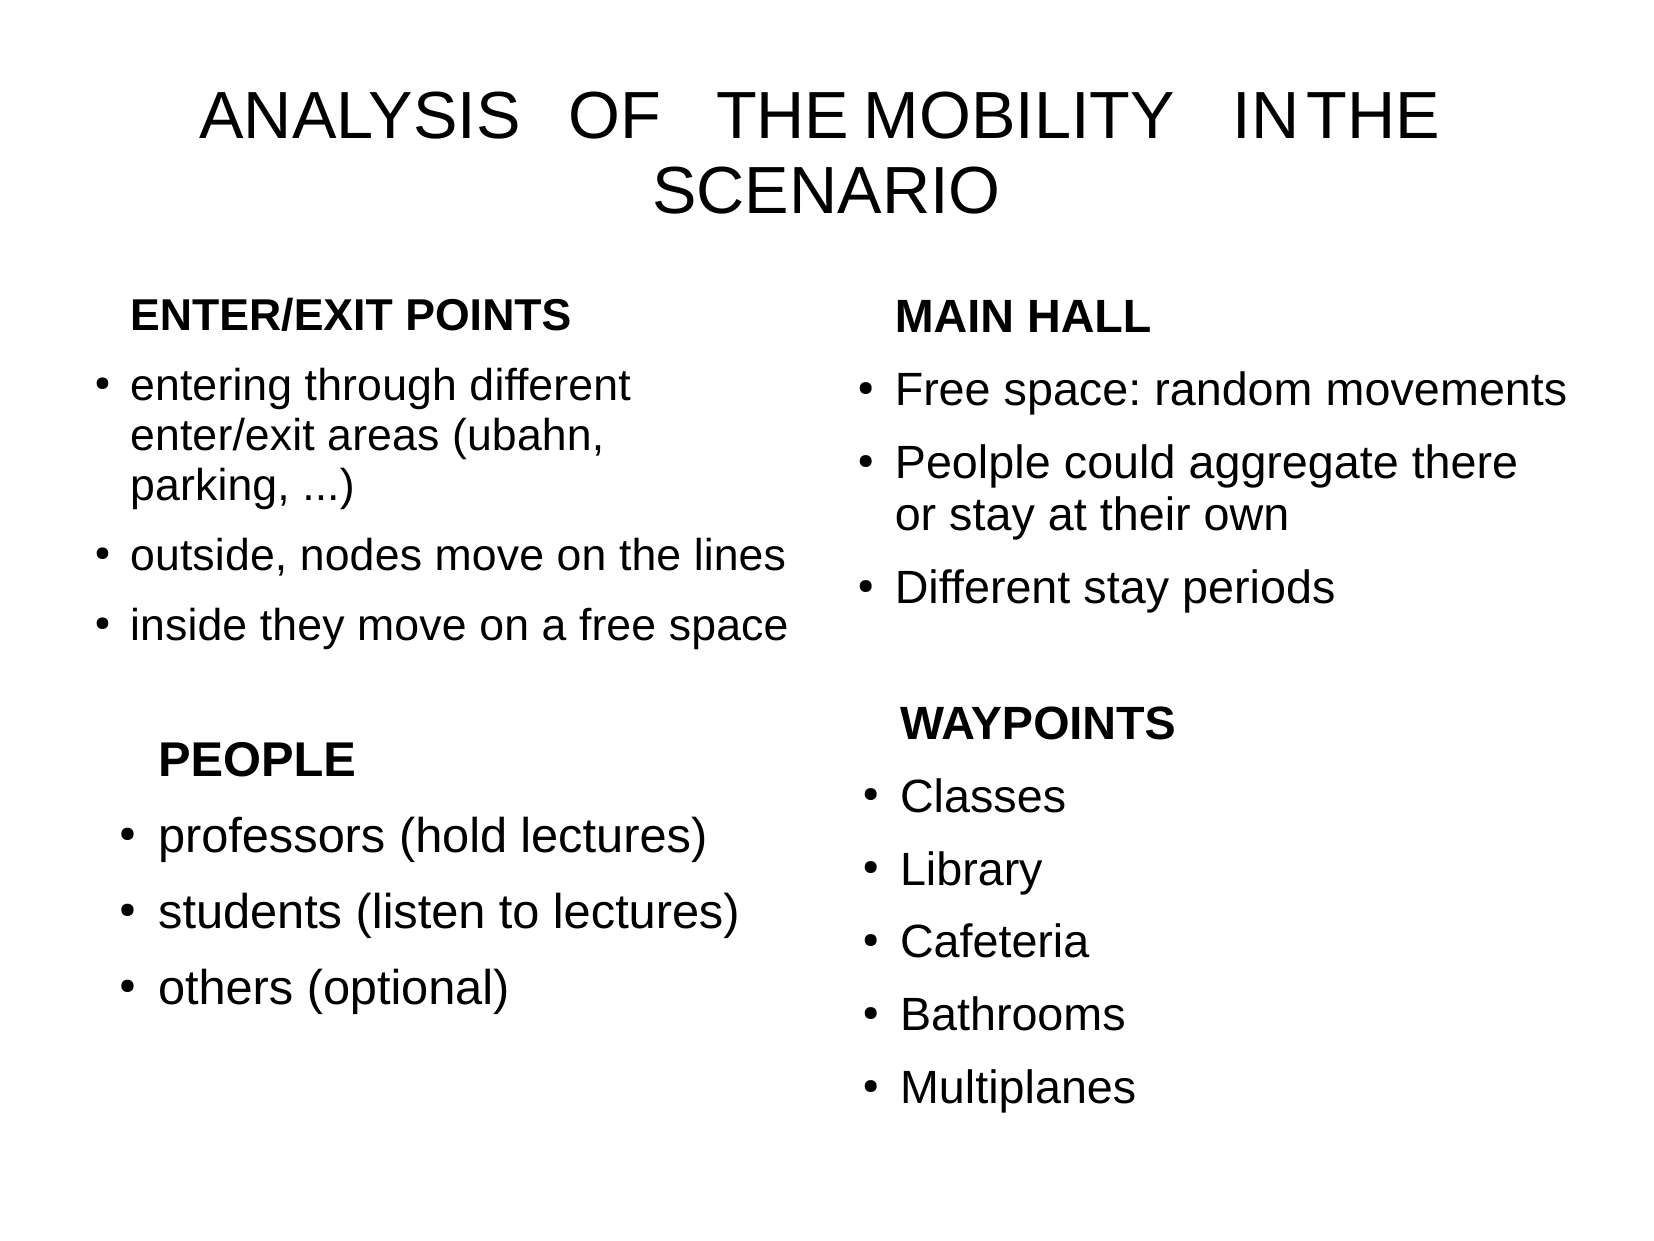

# ANALYSIS	OF	THE	MOBILITY	IN	THE	SCENARIO
ENTER/EXIT POINTS
entering through different enter/exit areas (ubahn, parking, ...)
outside, nodes move on the lines
inside they move on a free space
MAIN HALL
Free space: random movements
Peolple could aggregate there or stay at their own
Different stay periods
WAYPOINTS
Classes
Library
Cafeteria
Bathrooms
Multiplanes
PEOPLE
professors (hold lectures)
students (listen to lectures)
others (optional)